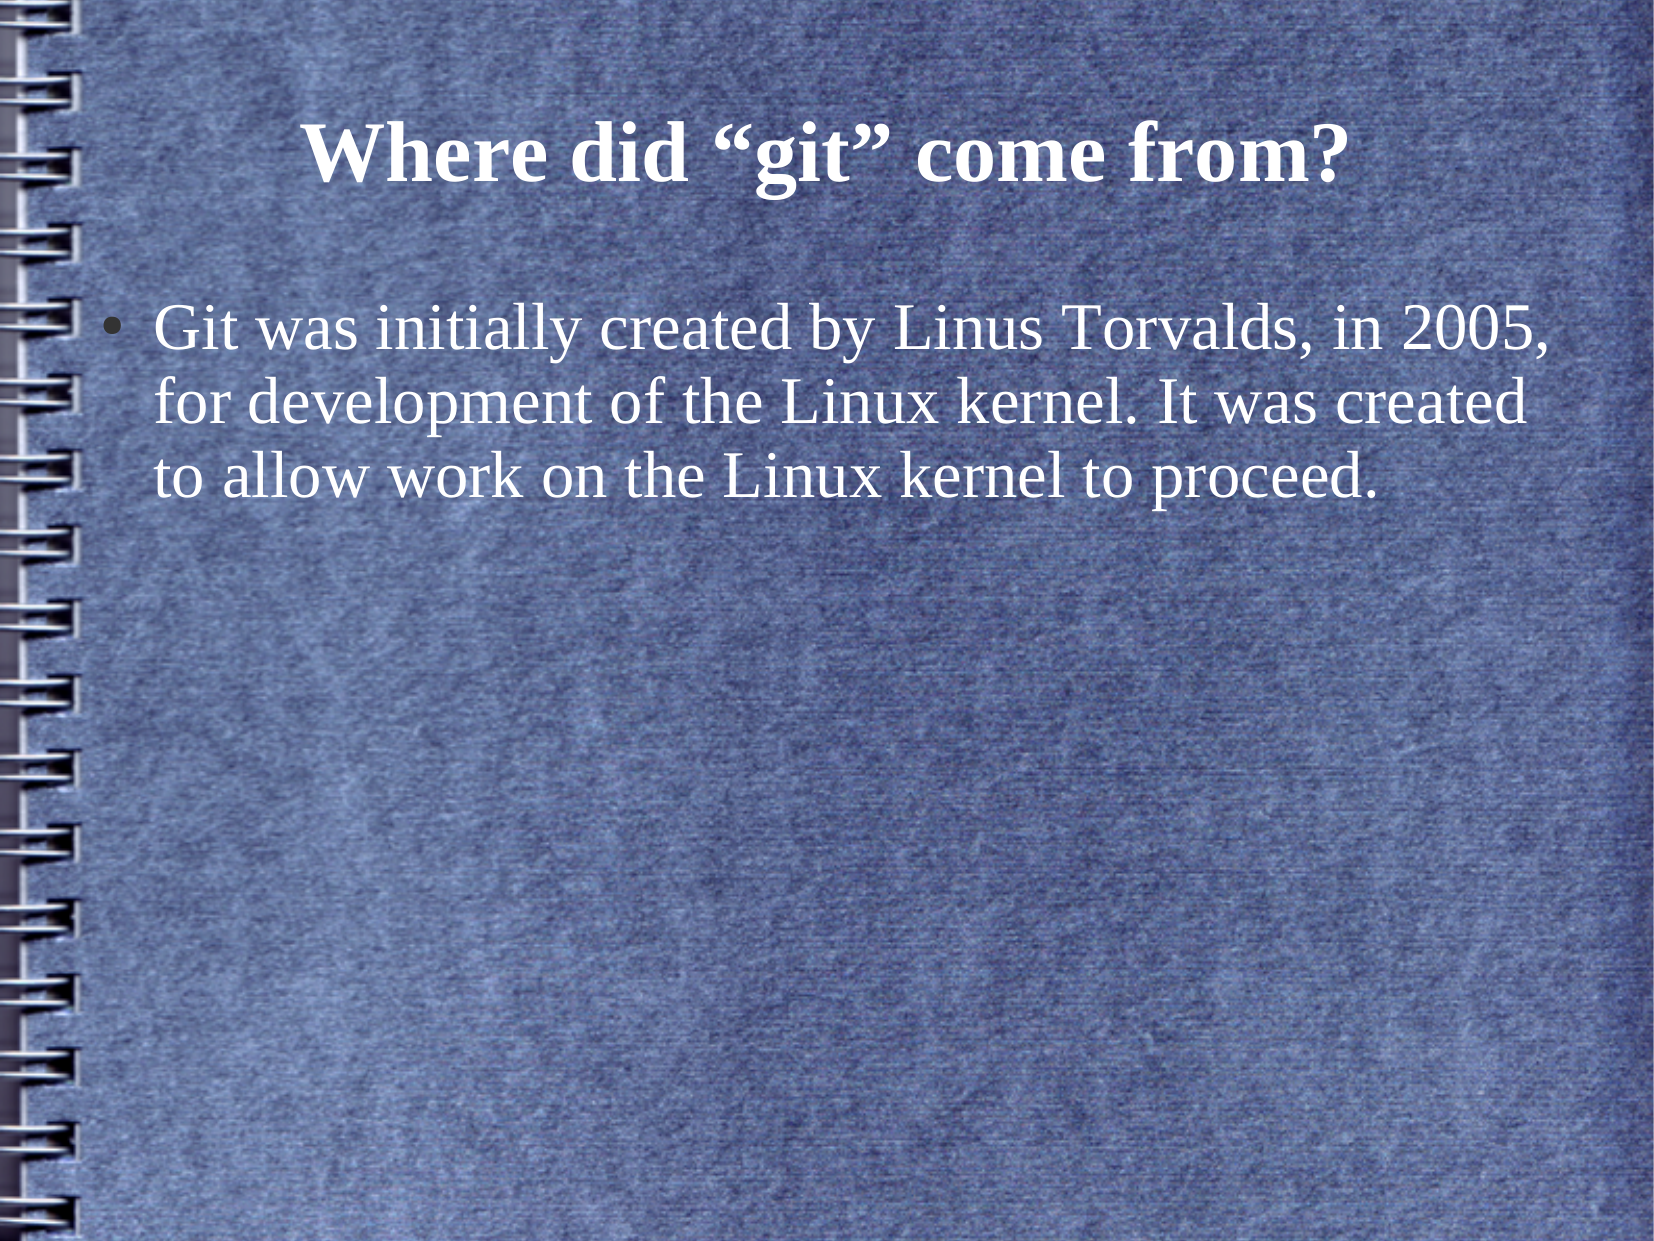

# Where did “git” come from?
Git was initially created by Linus Torvalds, in 2005, for development of the Linux kernel. It was created to allow work on the Linux kernel to proceed.